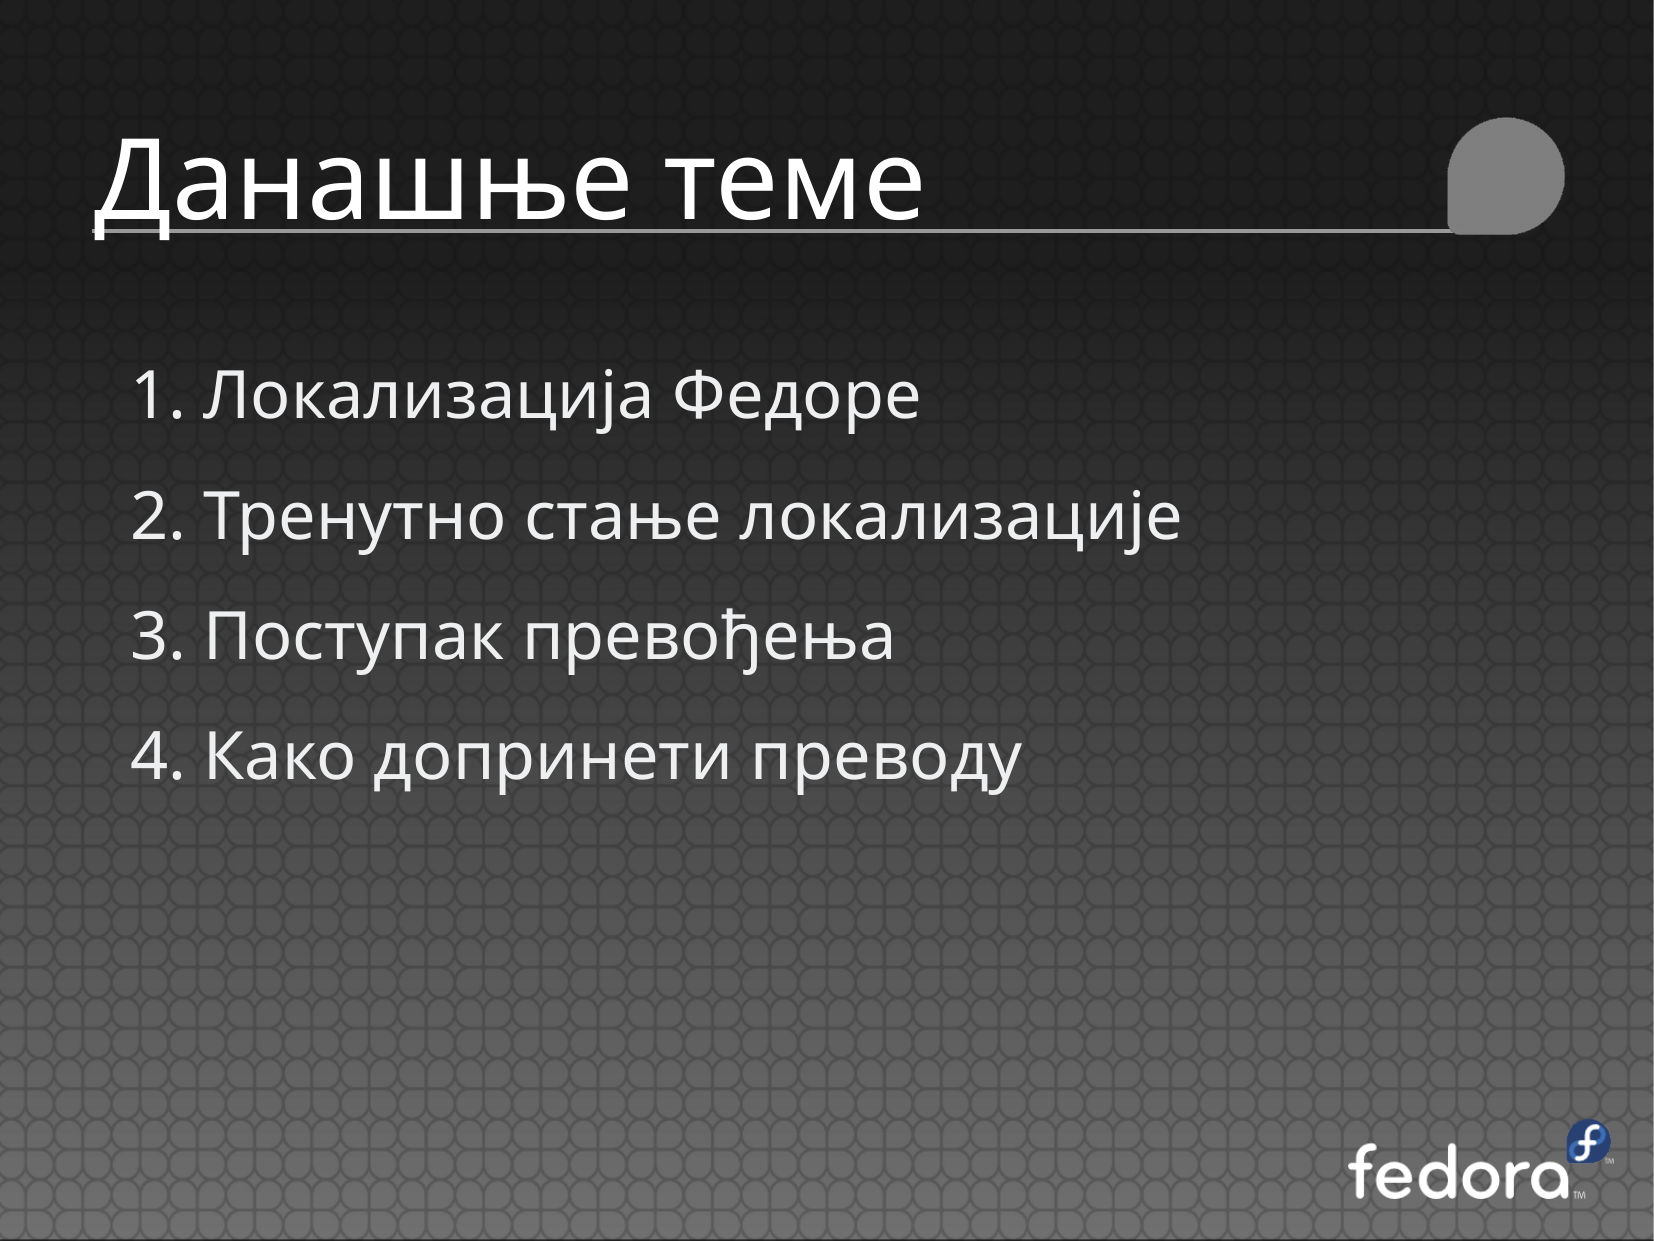

# Данашње теме
 Локализација Федоре
 Тренутно стање локализације
 Поступак превођења
 Како допринети преводу